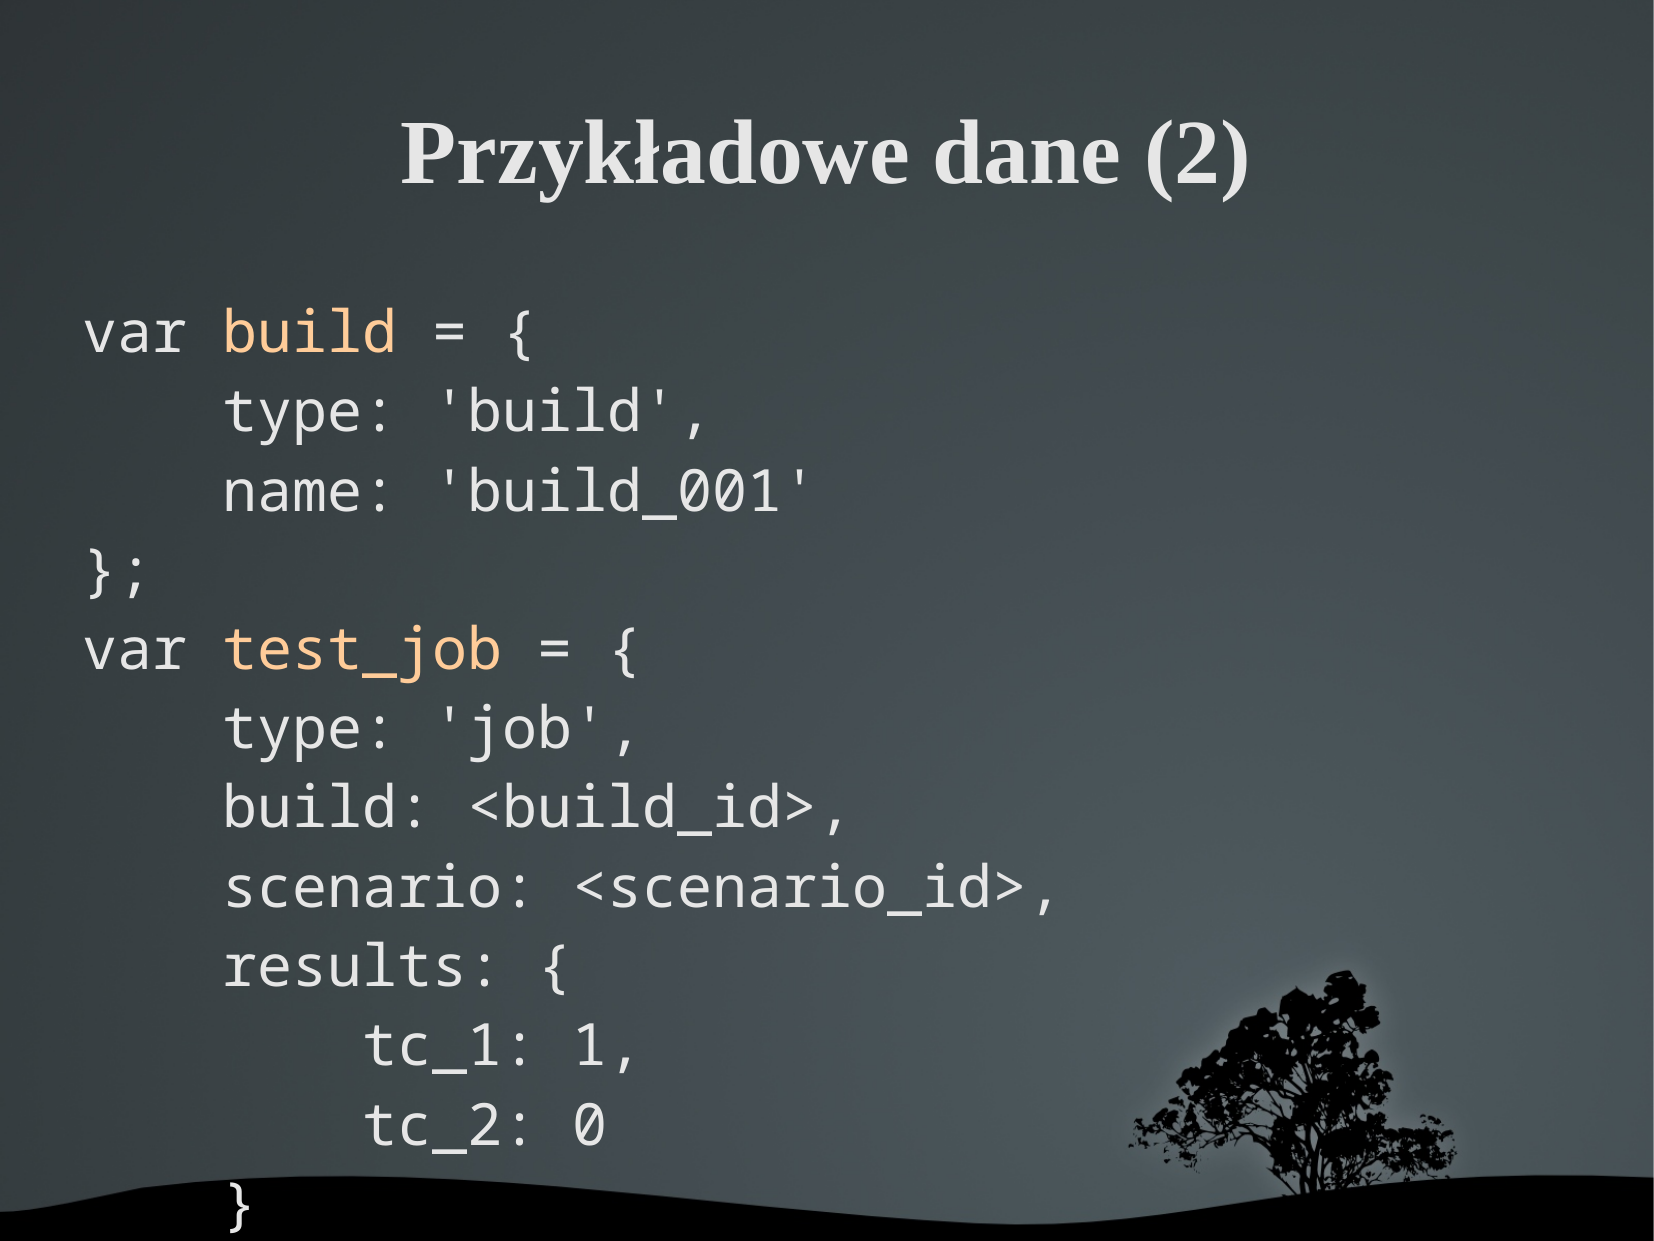

# Przykładowe dane (2)
var build = {
 type: 'build',
 name: 'build_001'
};
var test_job = {
 type: 'job',
 build: <build_id>,
 scenario: <scenario_id>,
 results: {
 tc_1: 1,
 tc_2: 0
 }
};